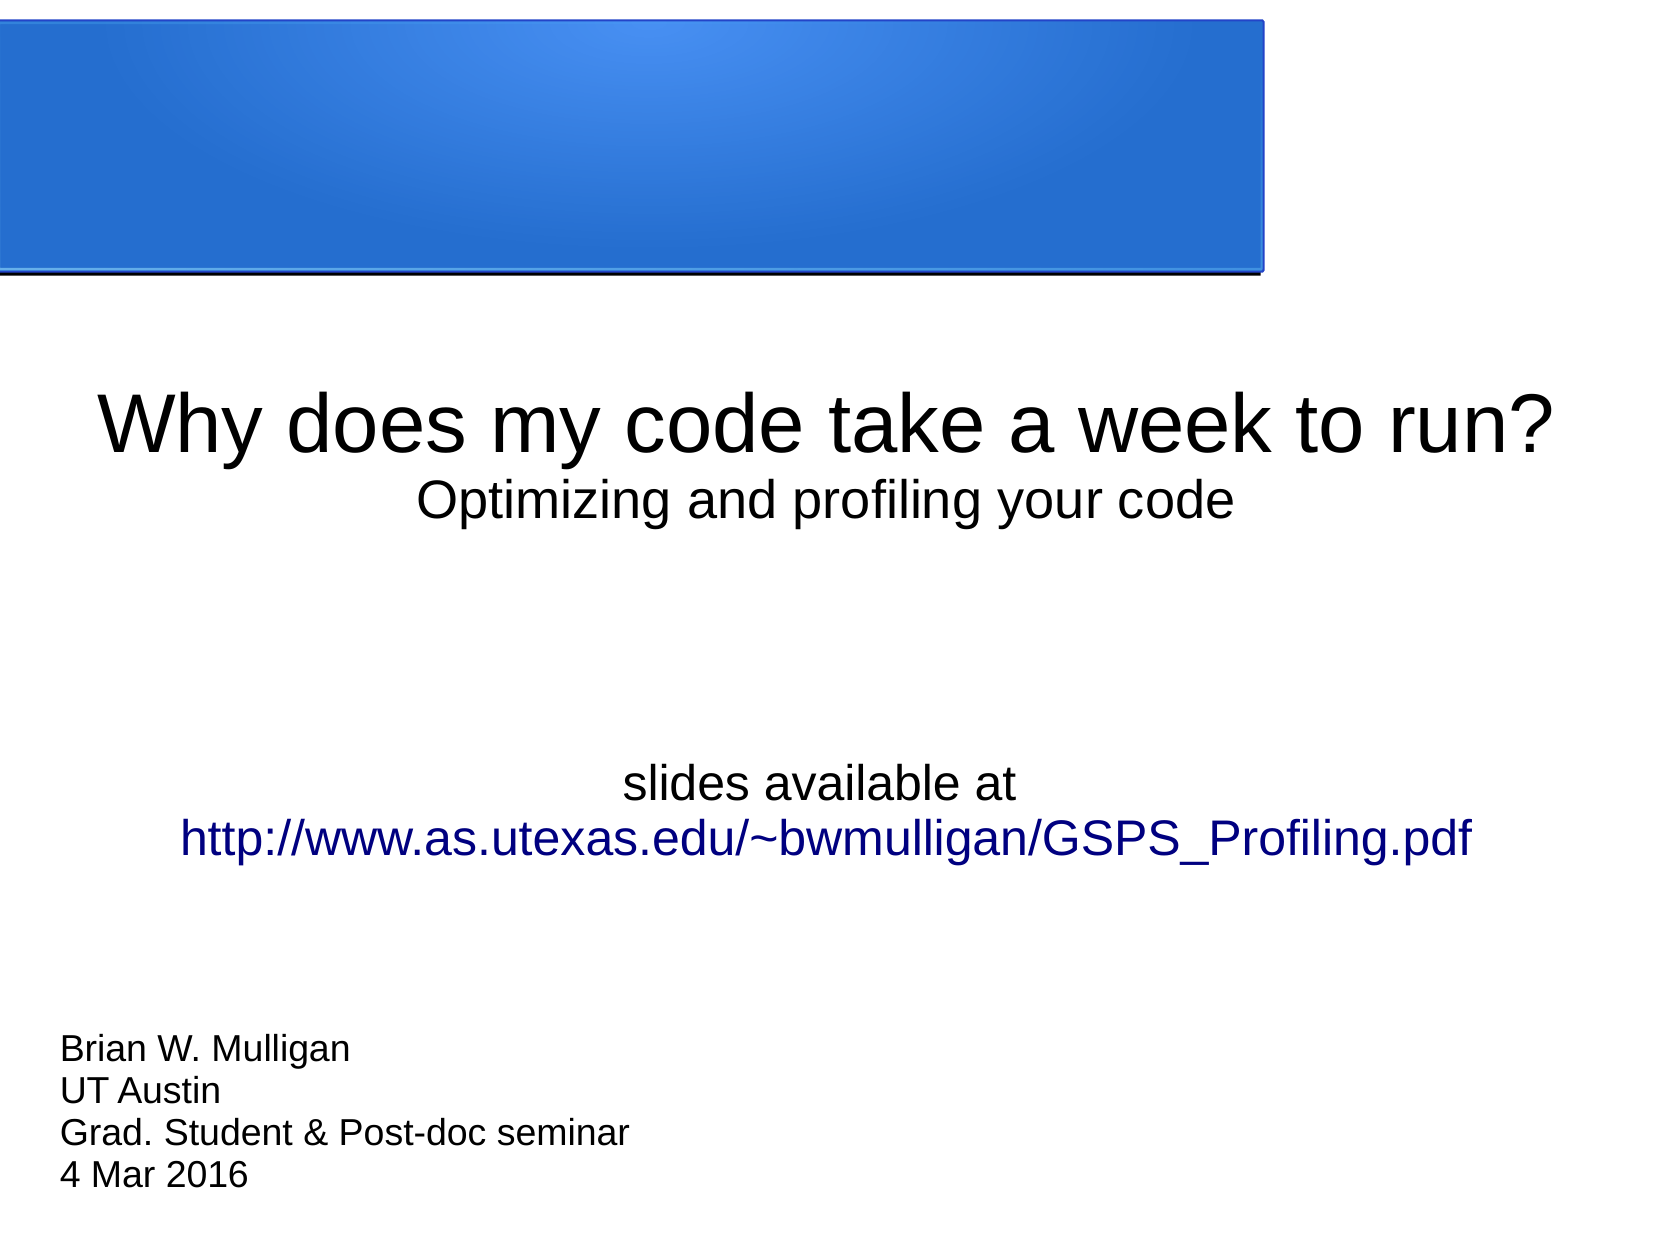

# Why does my code take a week to run?
Optimizing and profiling your code
slides available at http://www.as.utexas.edu/~bwmulligan/GSPS_Profiling.pdf
Brian W. Mulligan
UT Austin
Grad. Student & Post-doc seminar
4 Mar 2016